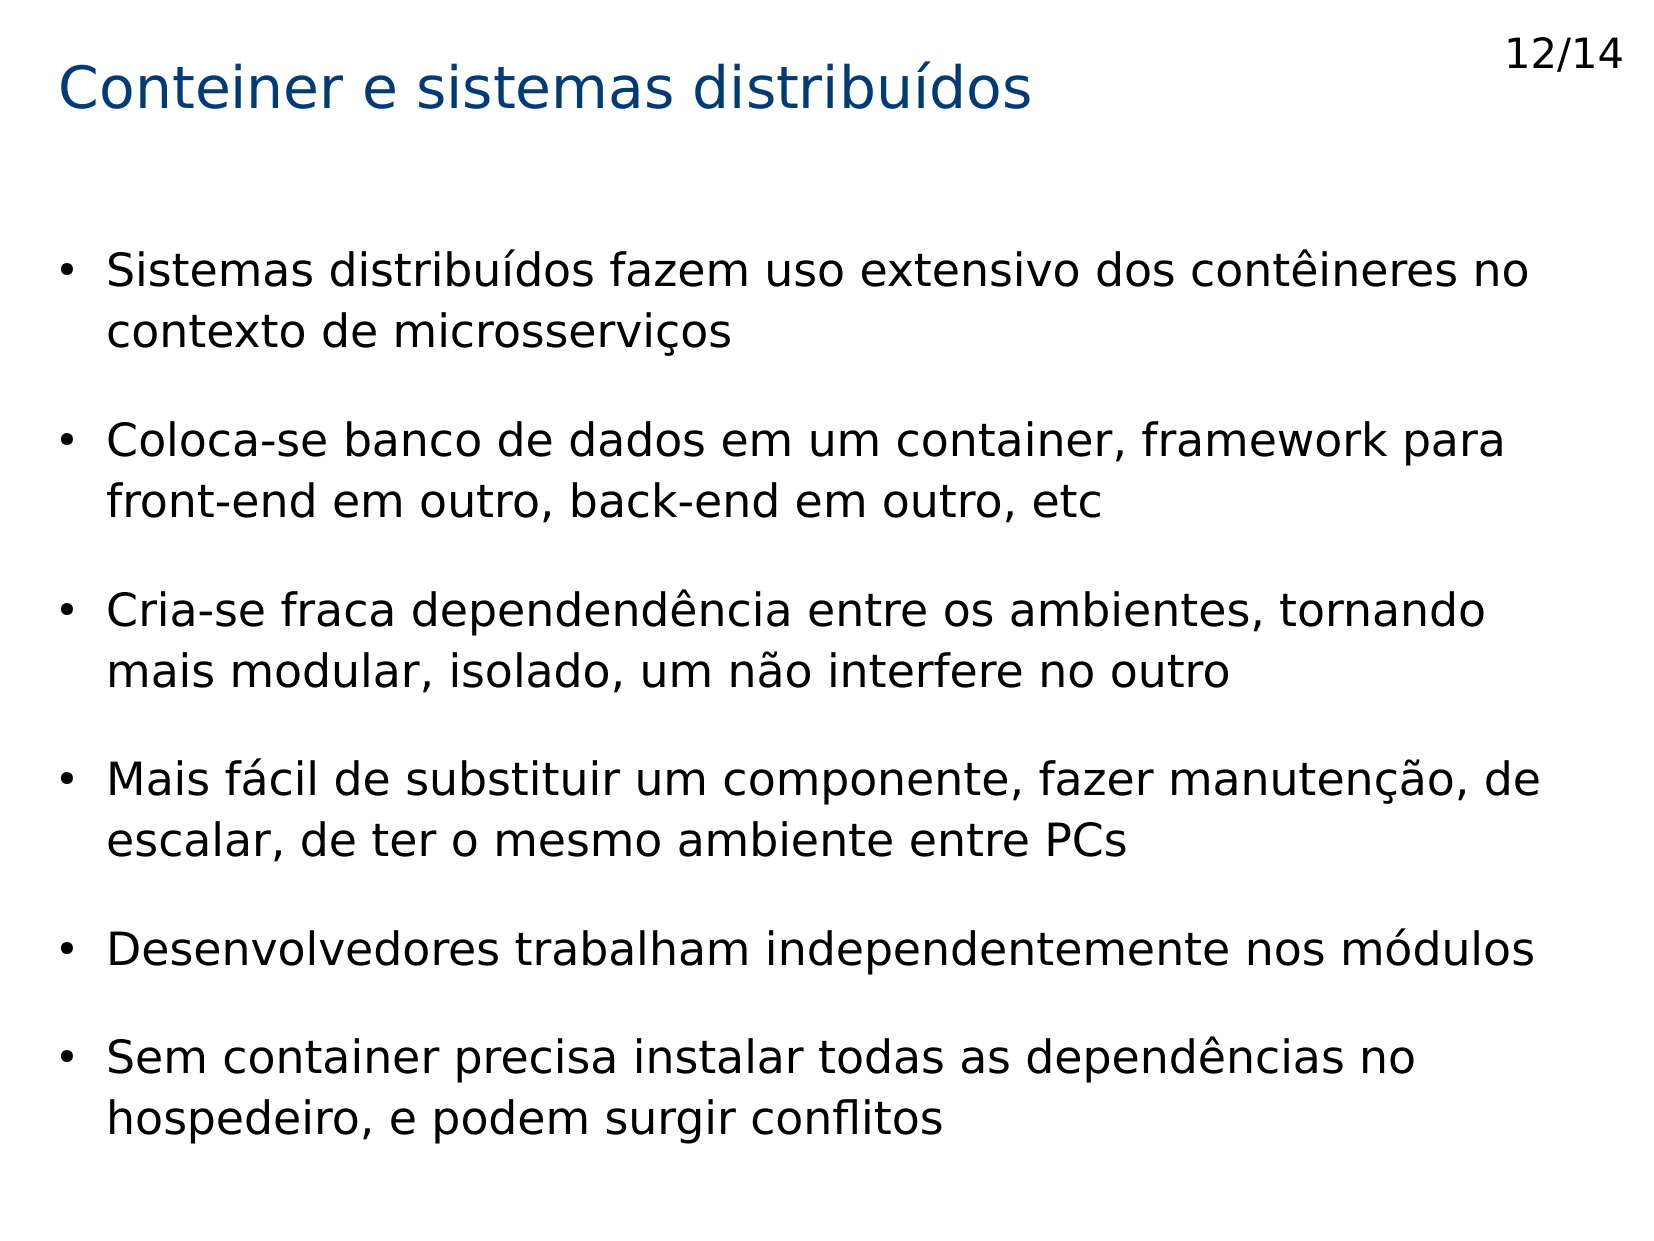

# Conteiner e sistemas distribuídos
12
Sistemas distribuídos fazem uso extensivo dos contêineres no contexto de microsserviços
Coloca-se banco de dados em um container, framework para front-end em outro, back-end em outro, etc
Cria-se fraca dependendência entre os ambientes, tornando mais modular, isolado, um não interfere no outro
Mais fácil de substituir um componente, fazer manutenção, de escalar, de ter o mesmo ambiente entre PCs
Desenvolvedores trabalham independentemente nos módulos
Sem container precisa instalar todas as dependências no hospedeiro, e podem surgir conflitos